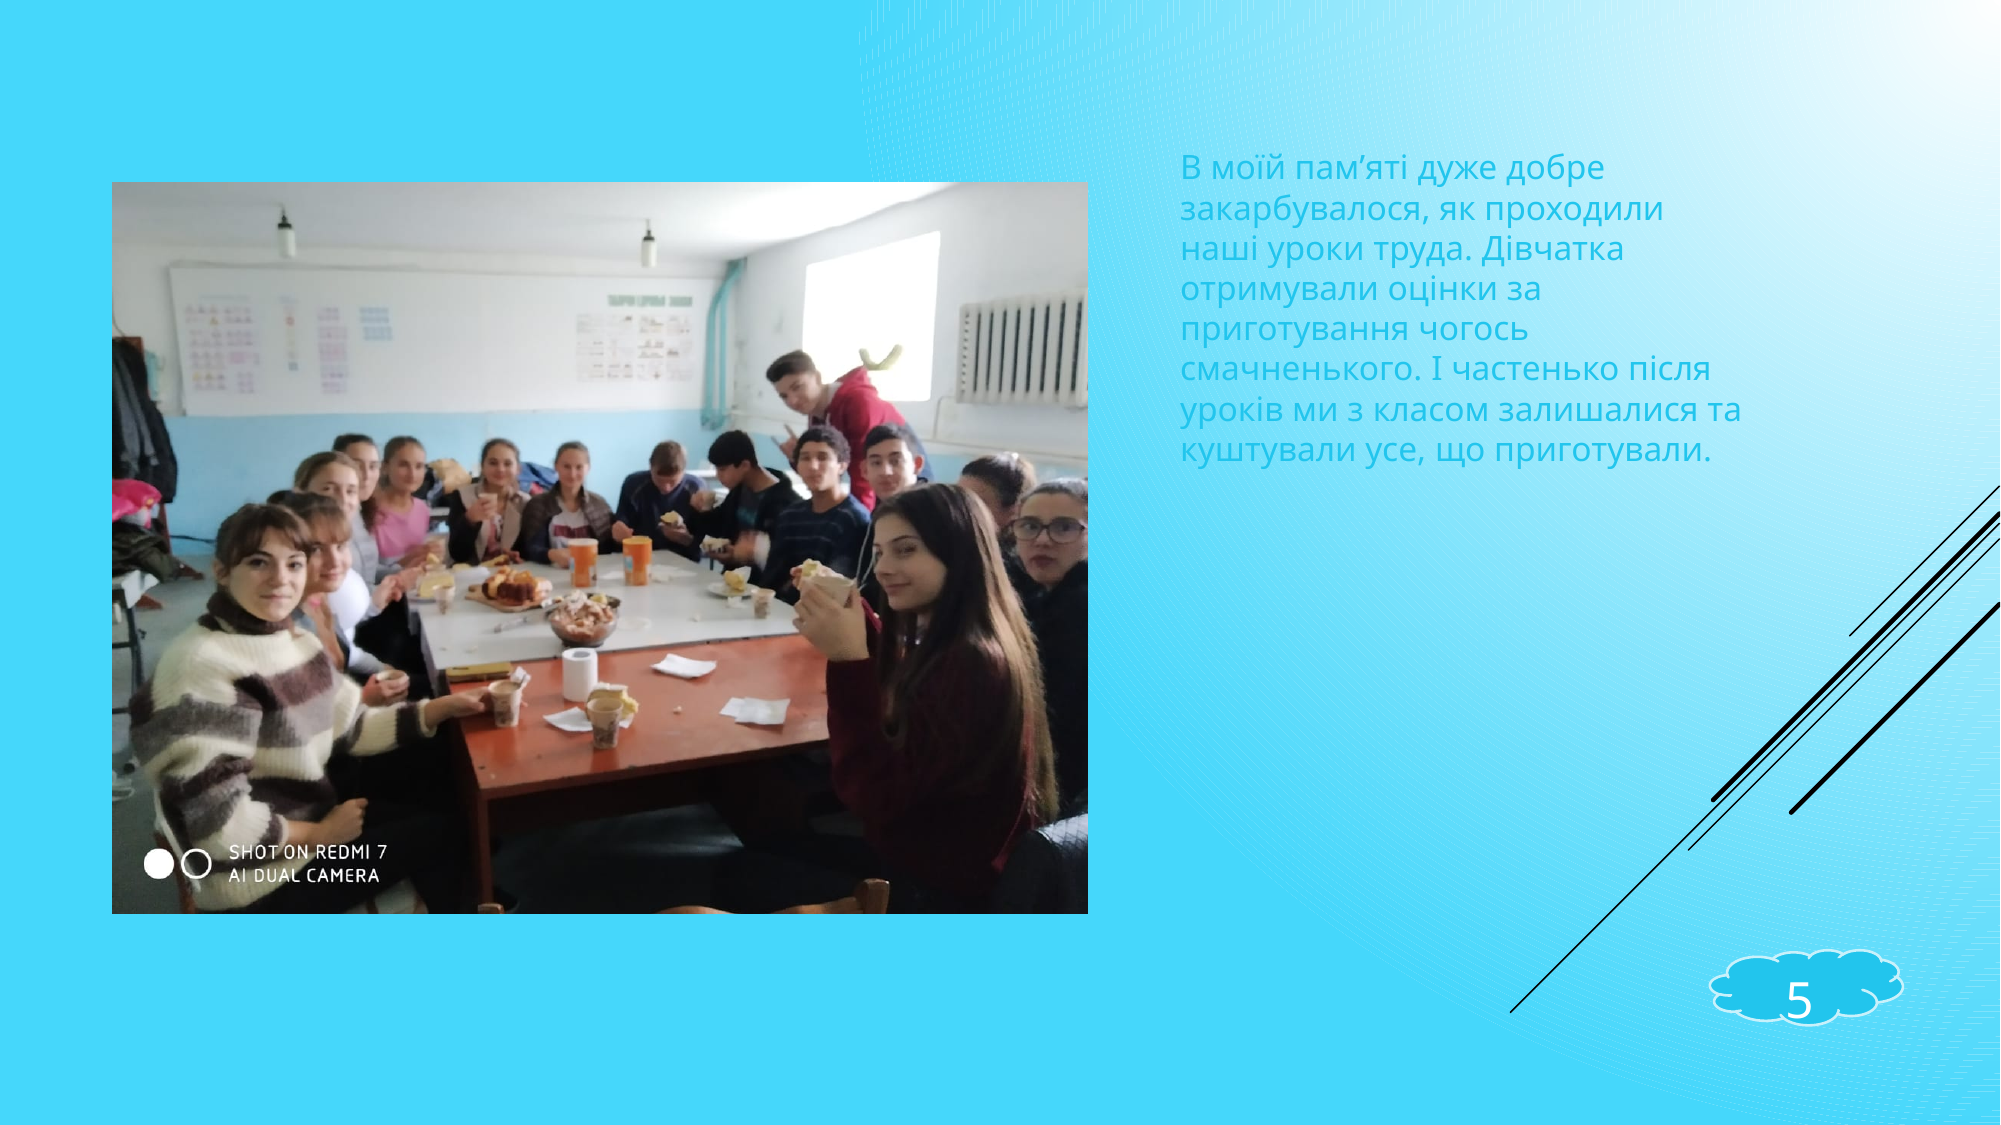

# В моїй пам’яті дуже добре закарбувалося, як проходили наші уроки труда. Дівчатка отримували оцінки за приготування чогось смачненького. І частенько після уроків ми з класом залишалися та куштували усе, що приготували.
5